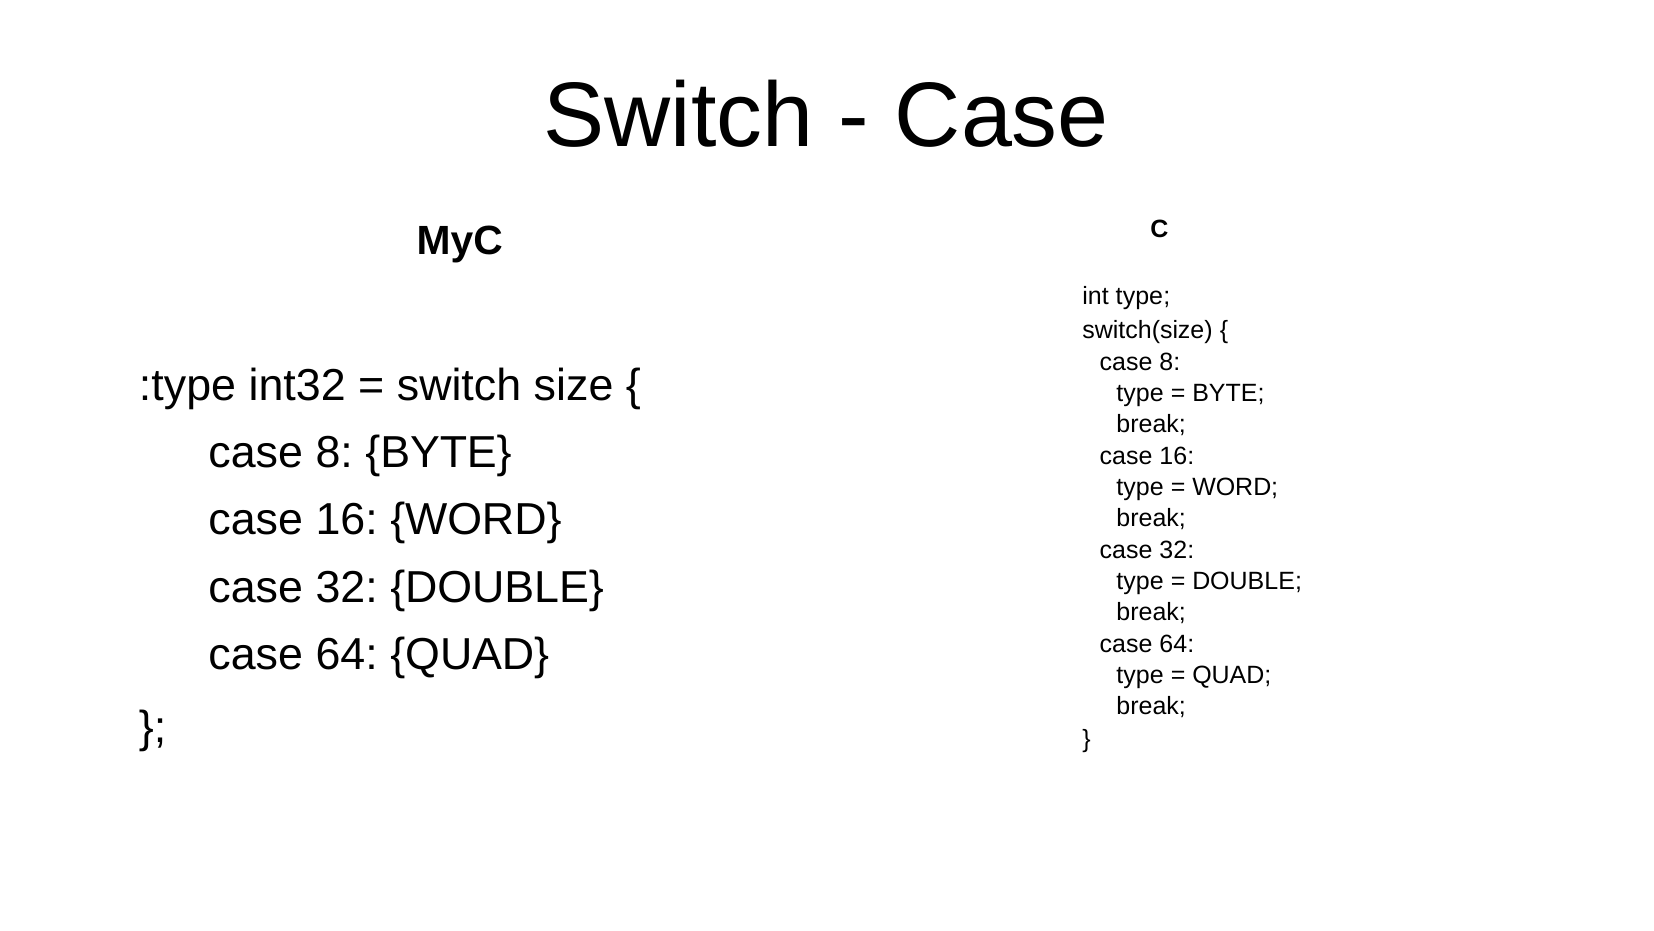

# Switch - Case
C
int type;
switch(size) {
case 8:
type = BYTE;
break;
case 16:
type = WORD;
break;
case 32:
type = DOUBLE;
break;
case 64:
type = QUAD;
break;
}
MyC
:type int32 = switch size {
case 8: {BYTE}
case 16: {WORD}
case 32: {DOUBLE}
case 64: {QUAD}
};